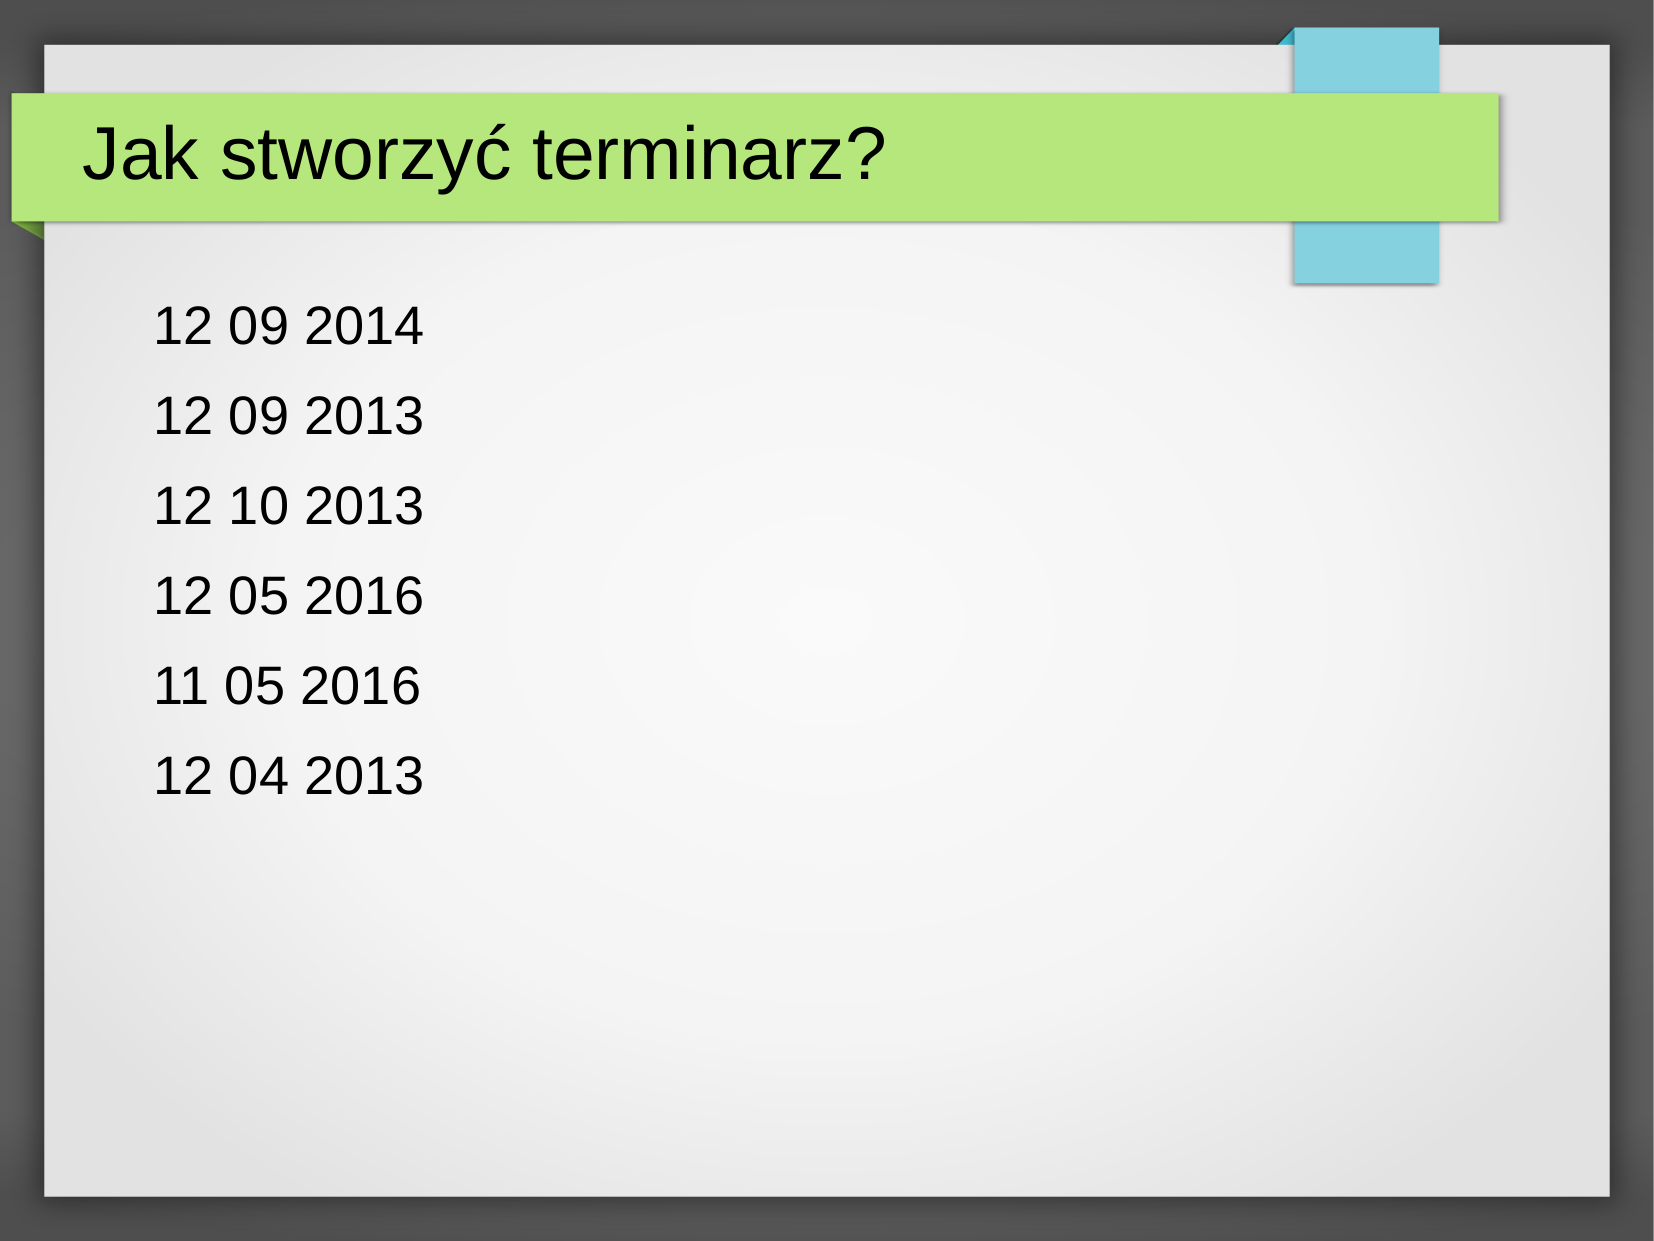

# Jak stworzyć terminarz?
12 09 2014
12 09 2013
12 10 2013
12 05 2016
11 05 2016
12 04 2013